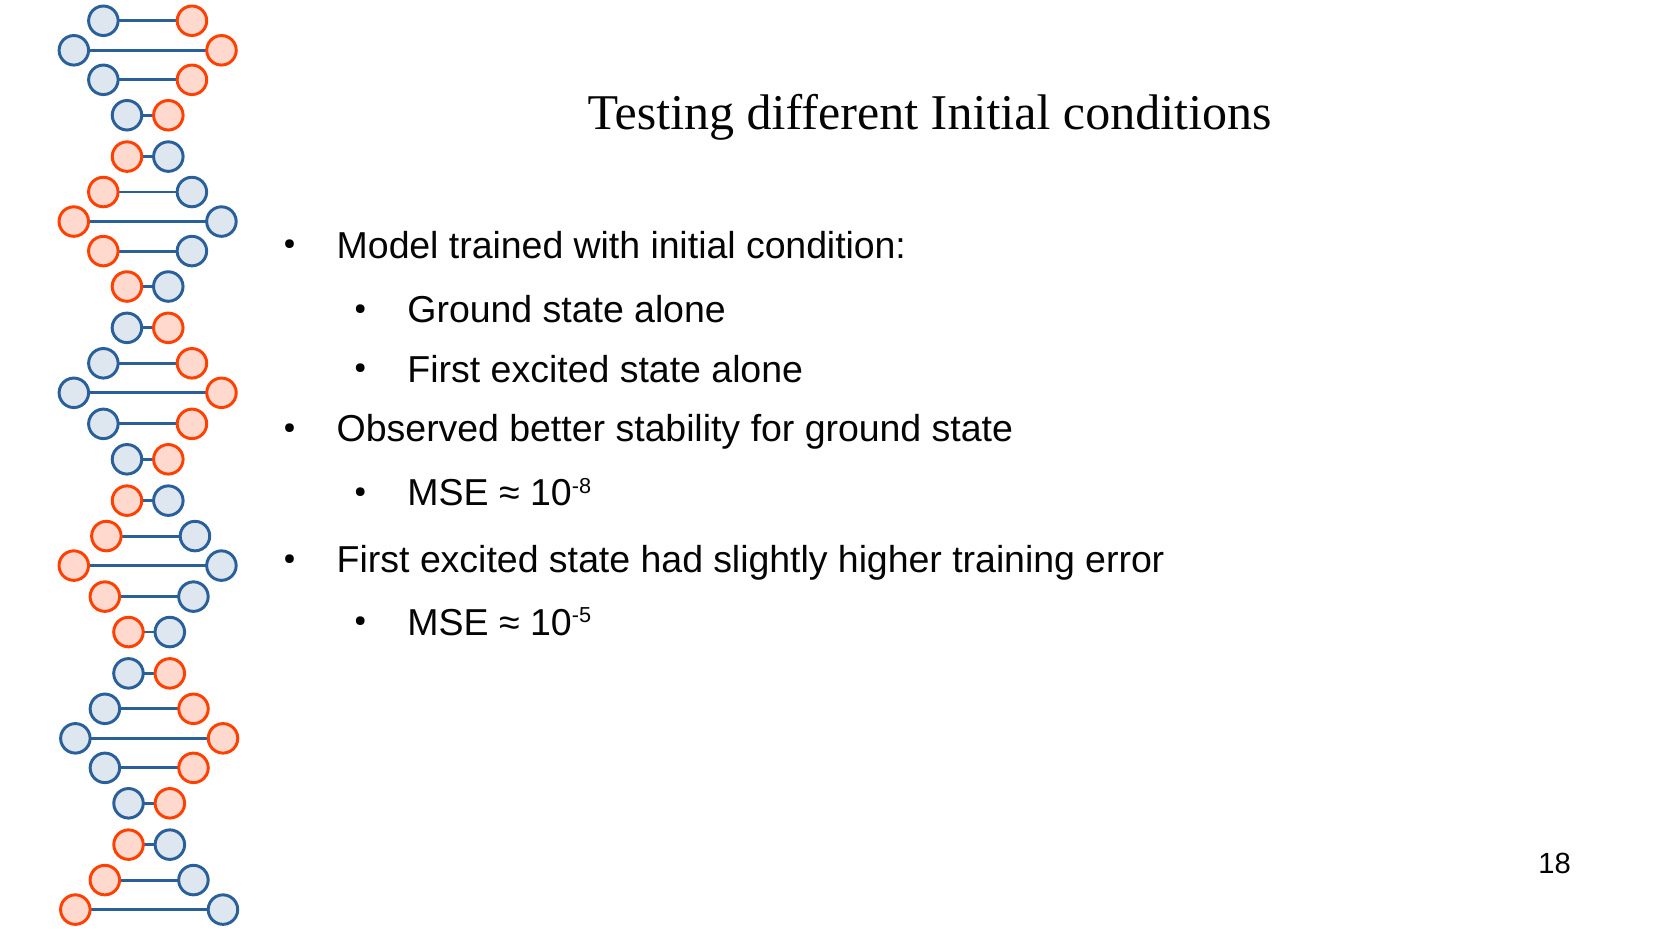

# Testing different Initial conditions
Model trained with initial condition:
Ground state alone
First excited state alone
Observed better stability for ground state
MSE ≈ 10-8
First excited state had slightly higher training error
MSE ≈ 10-5
18